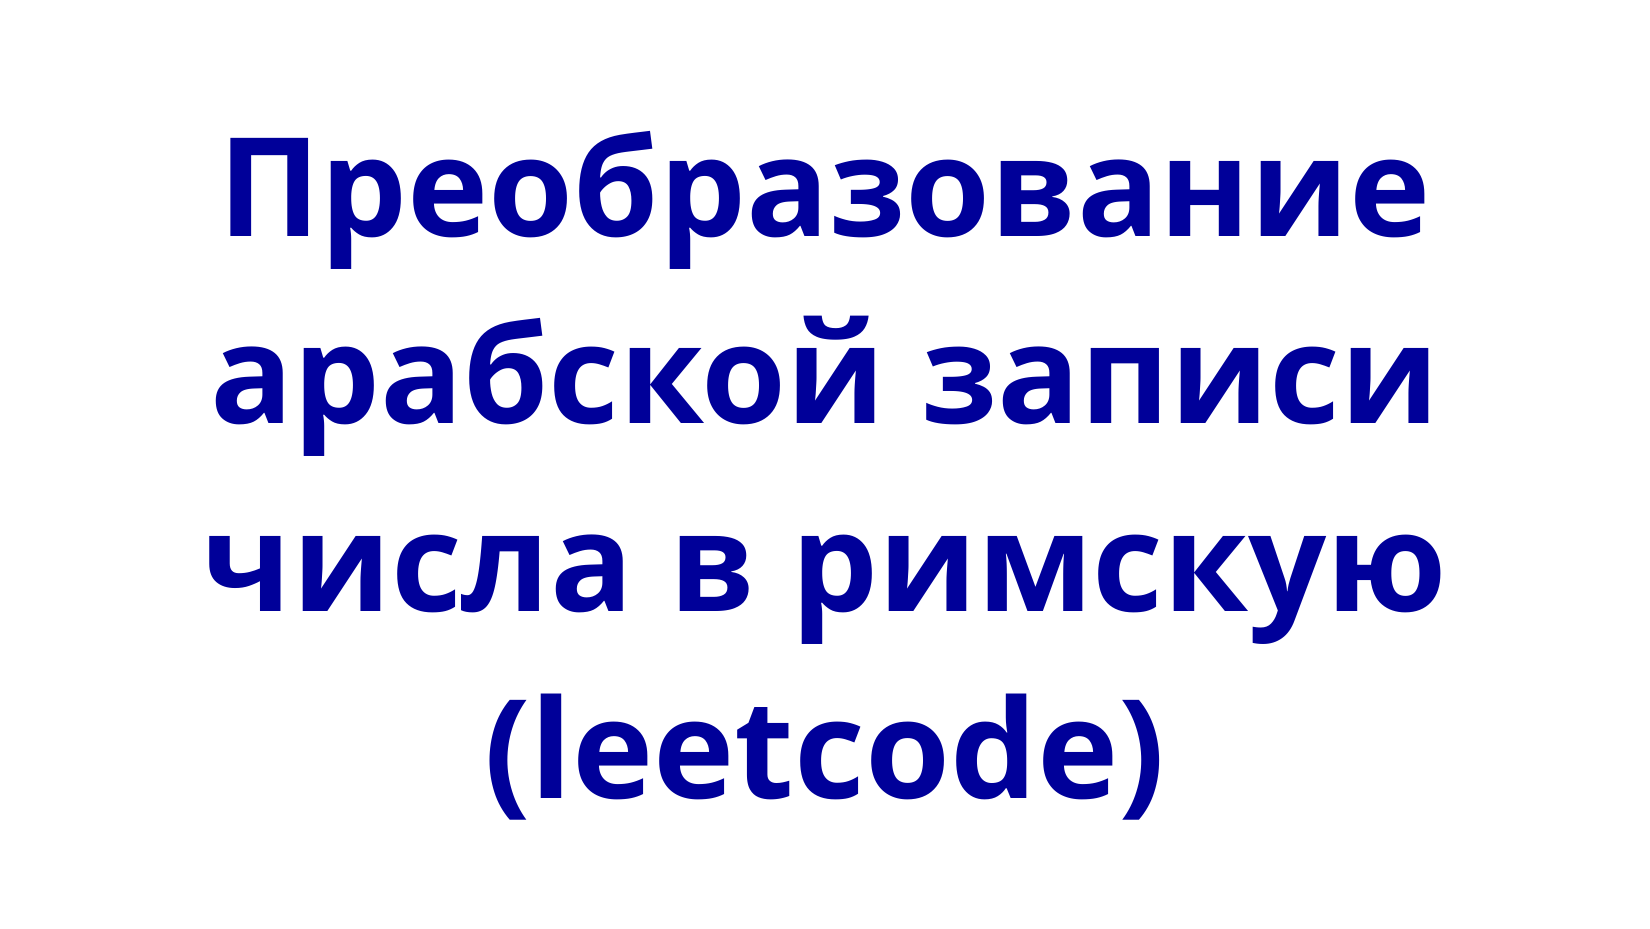

# Преобразование арабской записи числа в римскую (leetcode)